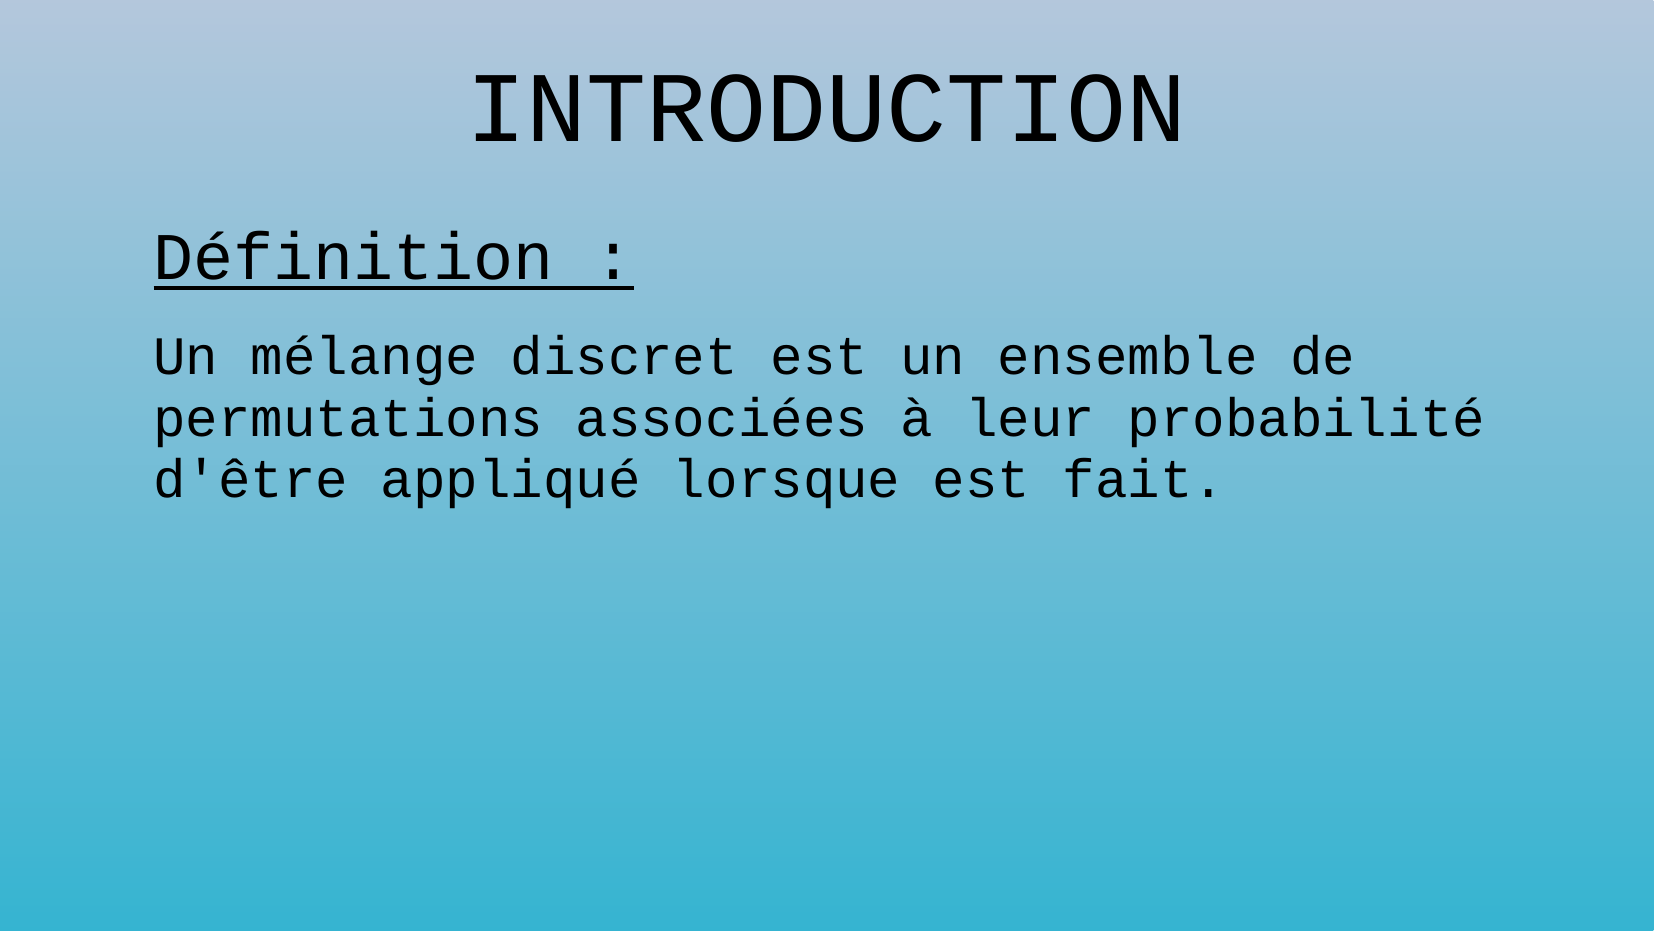

# INTRODUCTION
Définition :
Un mélange discret est un ensemble de permutations associées à leur probabilité d'être appliqué lorsque est fait.